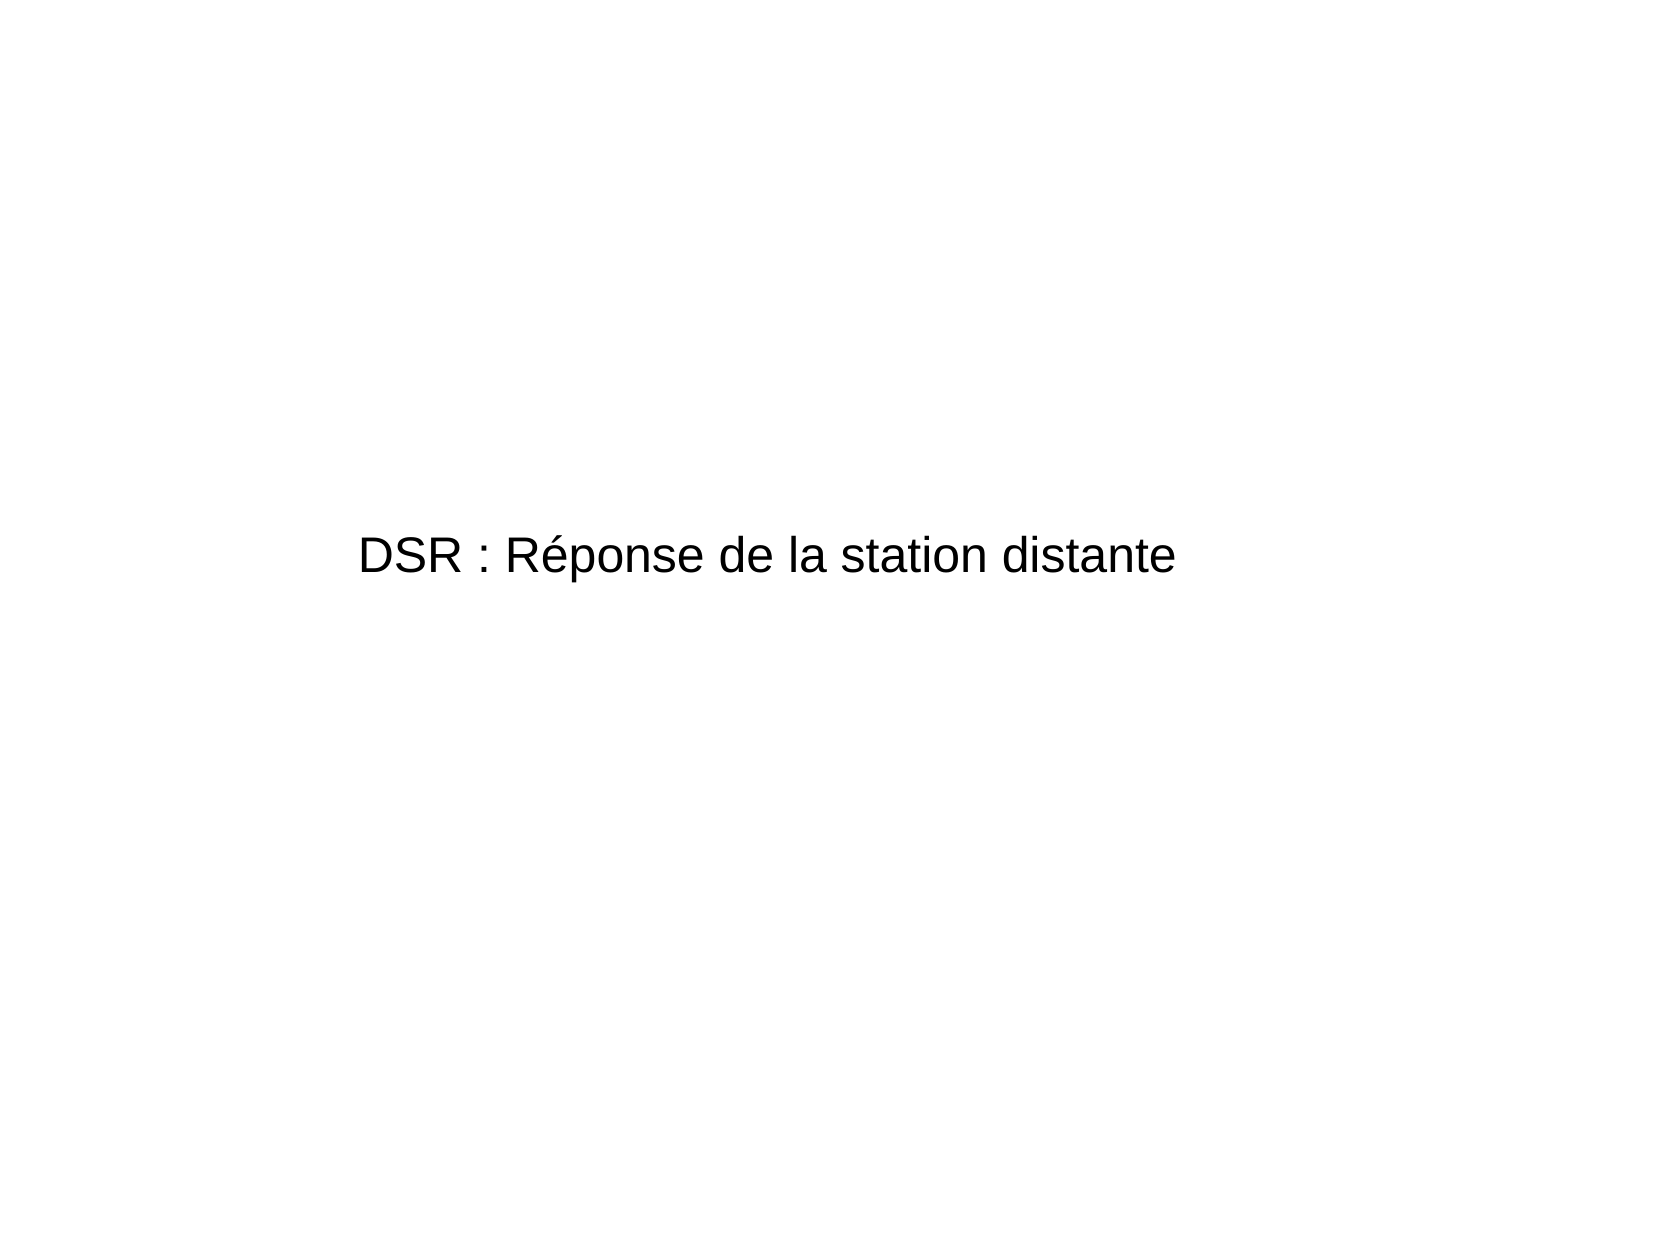

DSR : Réponse de la station distante